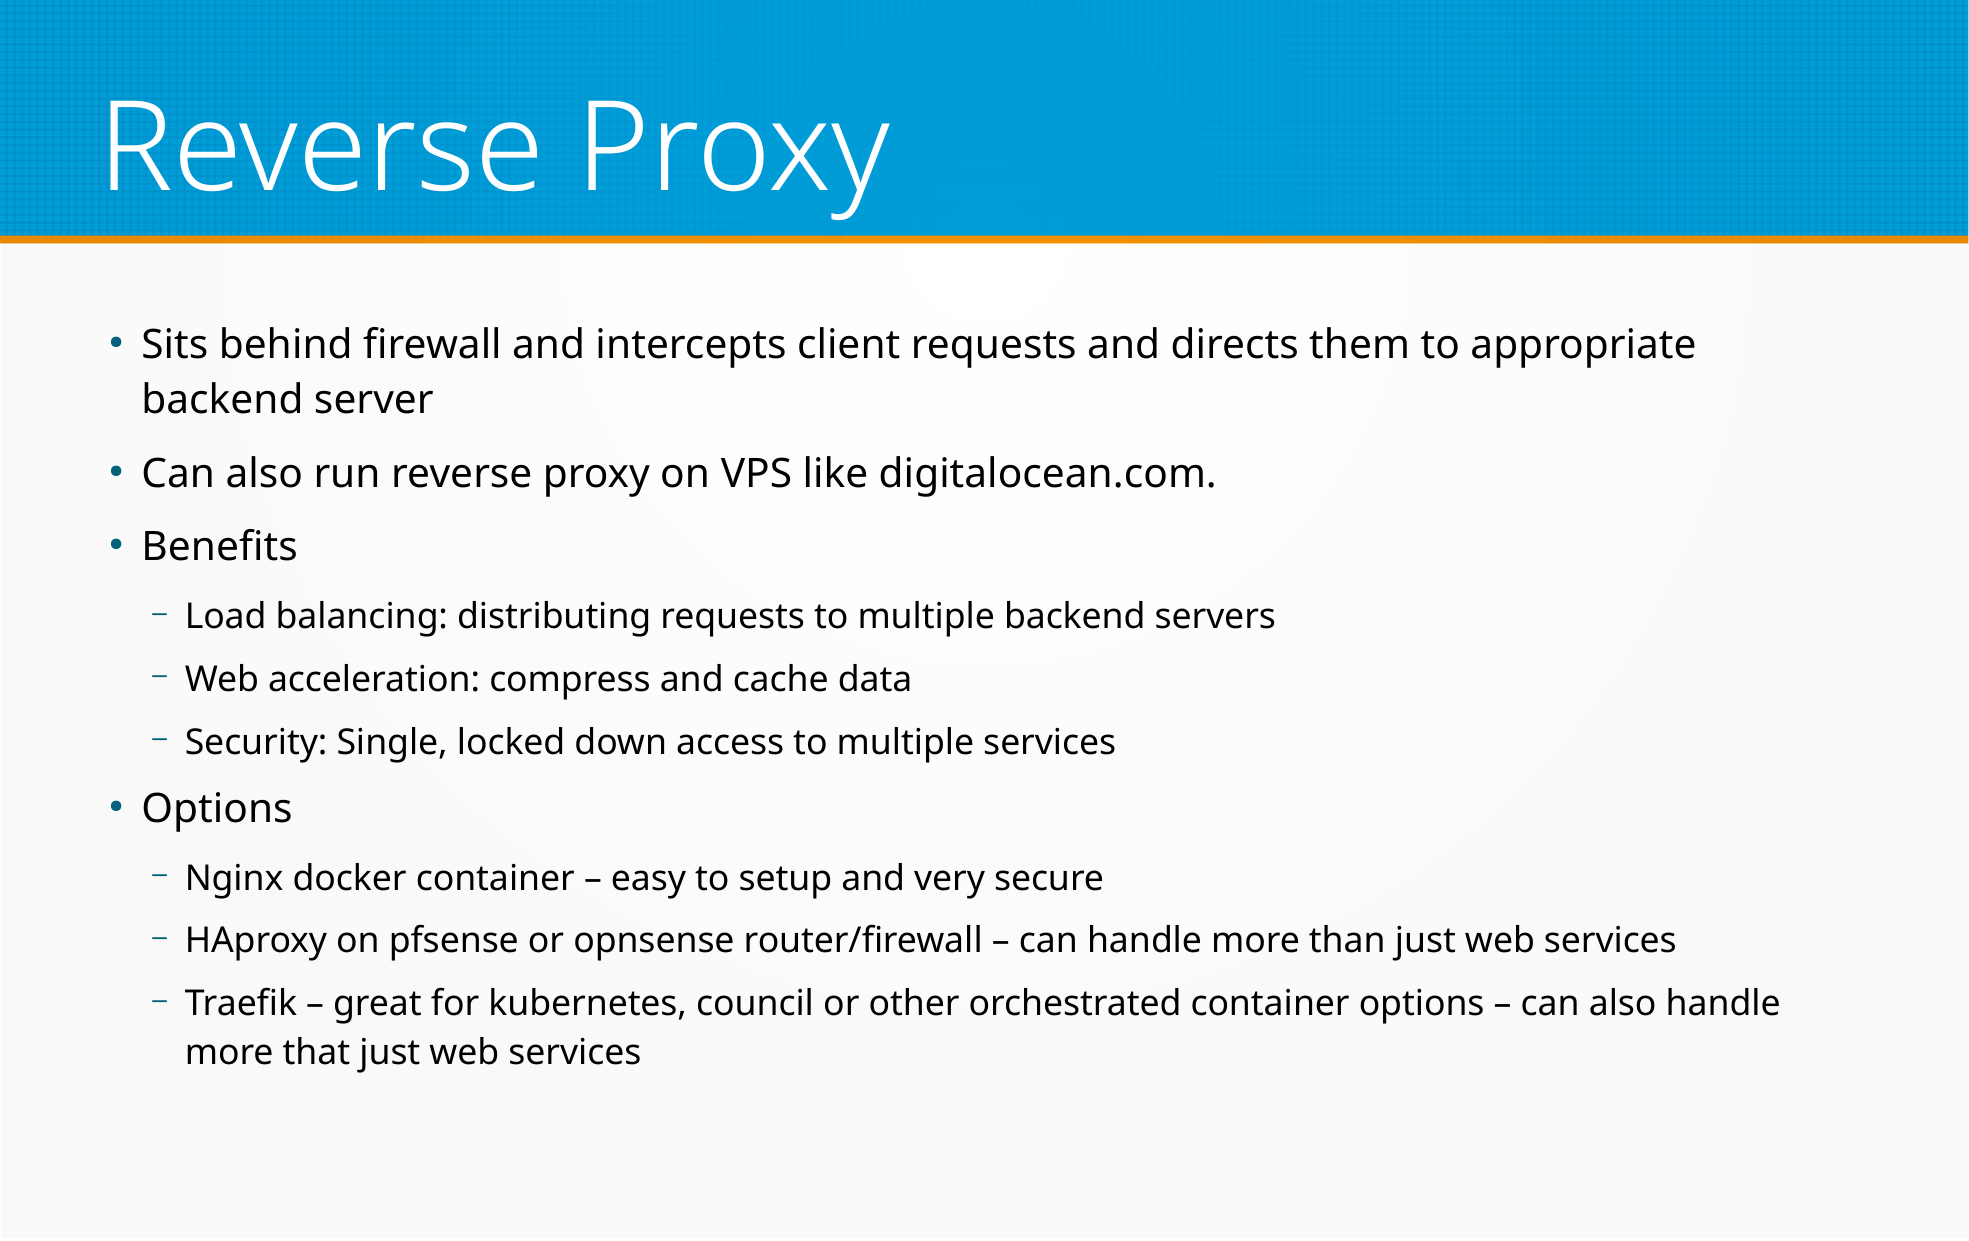

# Reverse Proxy
Sits behind firewall and intercepts client requests and directs them to appropriate backend server
Can also run reverse proxy on VPS like digitalocean.com.
Benefits
Load balancing: distributing requests to multiple backend servers
Web acceleration: compress and cache data
Security: Single, locked down access to multiple services
Options
Nginx docker container – easy to setup and very secure
HAproxy on pfsense or opnsense router/firewall – can handle more than just web services
Traefik – great for kubernetes, council or other orchestrated container options – can also handle more that just web services